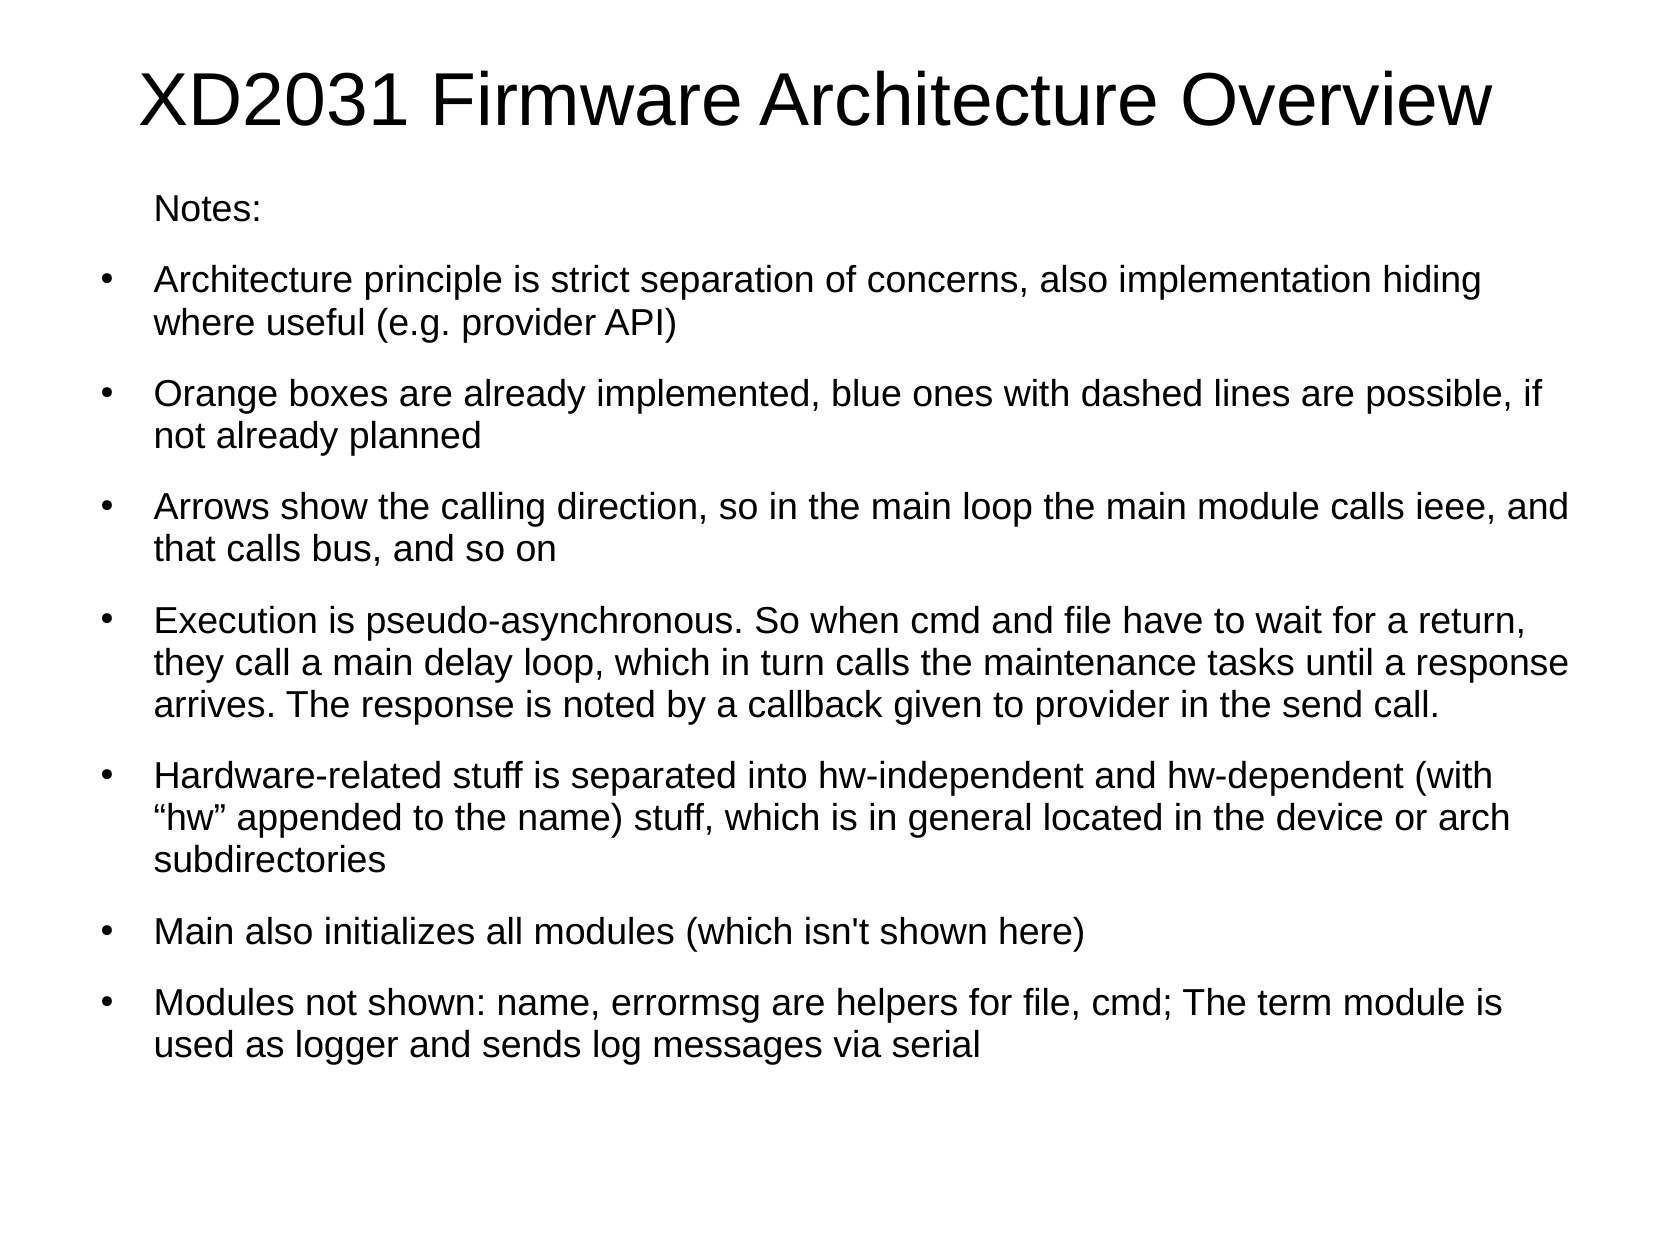

# XD2031 Firmware Architecture Overview
Notes:
Architecture principle is strict separation of concerns, also implementation hiding where useful (e.g. provider API)
Orange boxes are already implemented, blue ones with dashed lines are possible, if not already planned
Arrows show the calling direction, so in the main loop the main module calls ieee, and that calls bus, and so on
Execution is pseudo-asynchronous. So when cmd and file have to wait for a return, they call a main delay loop, which in turn calls the maintenance tasks until a response arrives. The response is noted by a callback given to provider in the send call.
Hardware-related stuff is separated into hw-independent and hw-dependent (with “hw” appended to the name) stuff, which is in general located in the device or arch subdirectories
Main also initializes all modules (which isn't shown here)
Modules not shown: name, errormsg are helpers for file, cmd; The term module is used as logger and sends log messages via serial